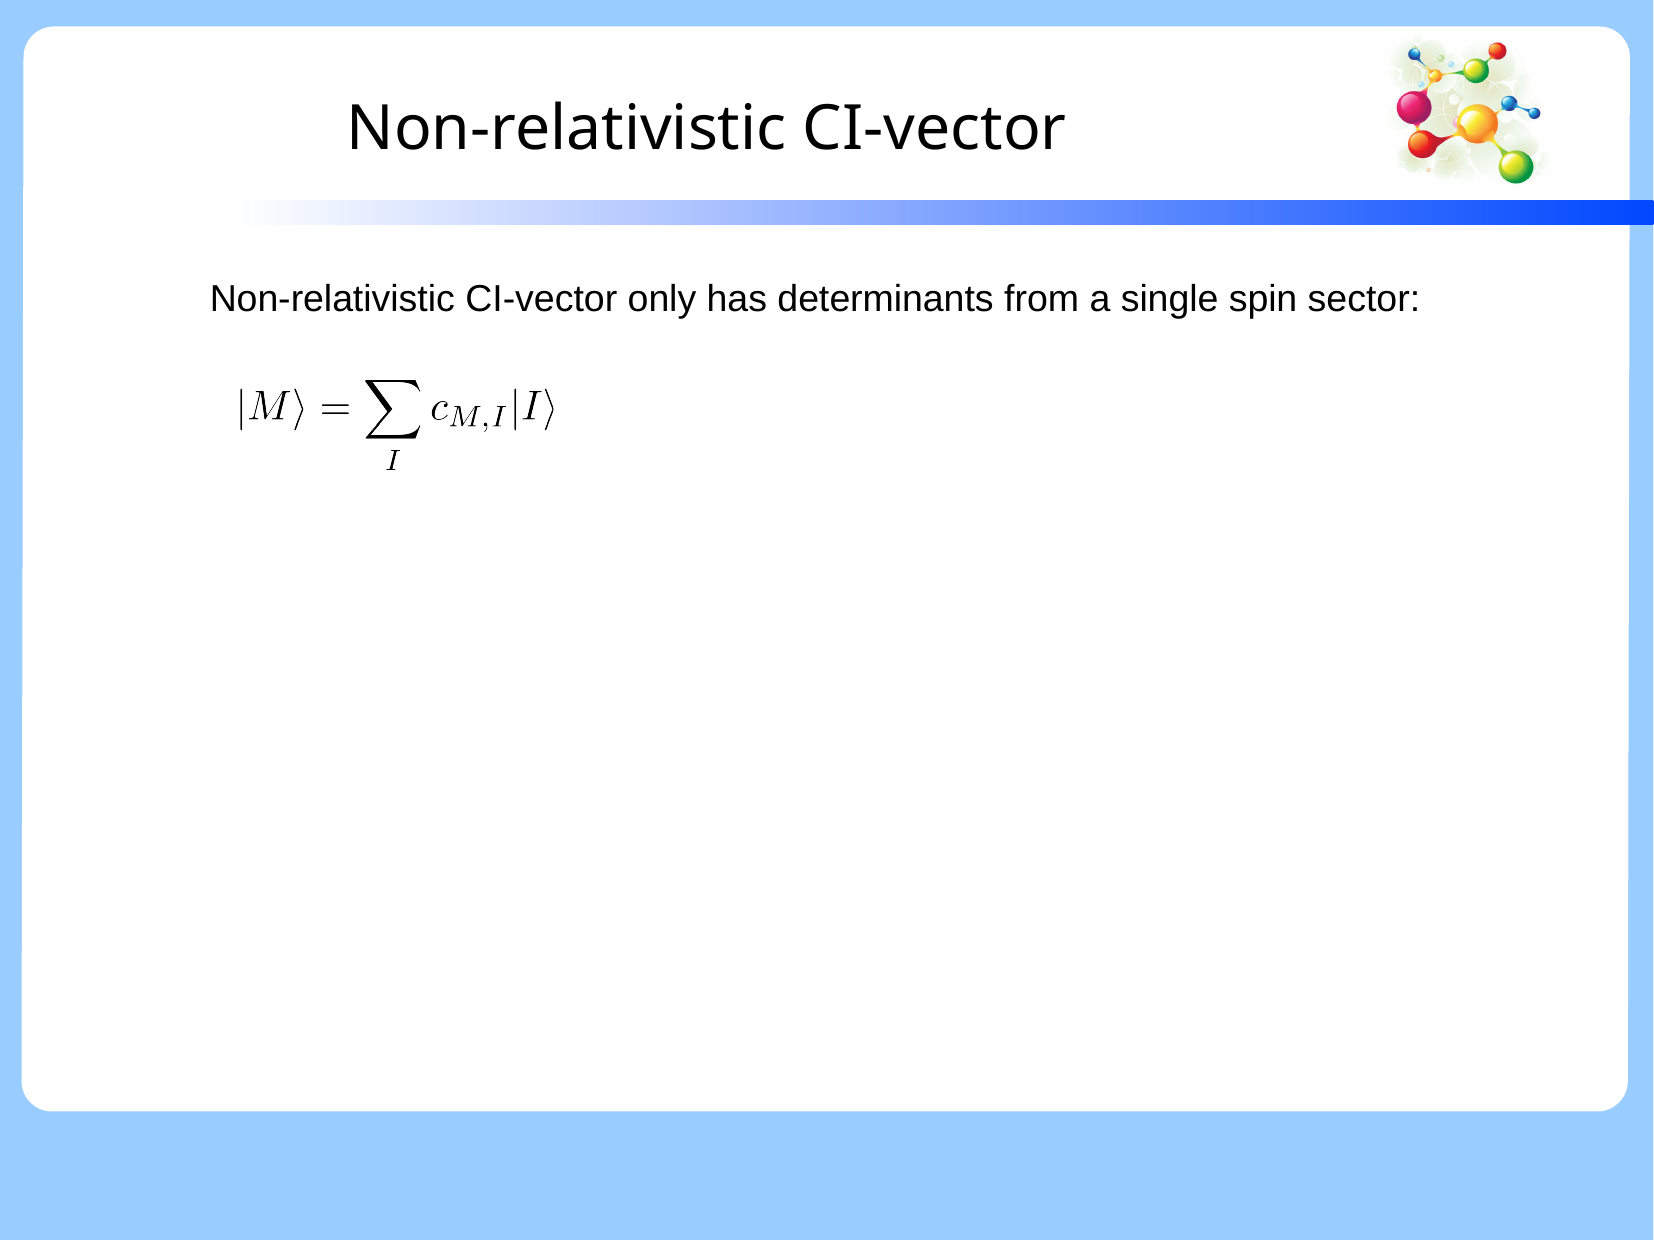

# Non-relativistic CI-vector
Non-relativistic CI-vector only has determinants from a single spin sector: